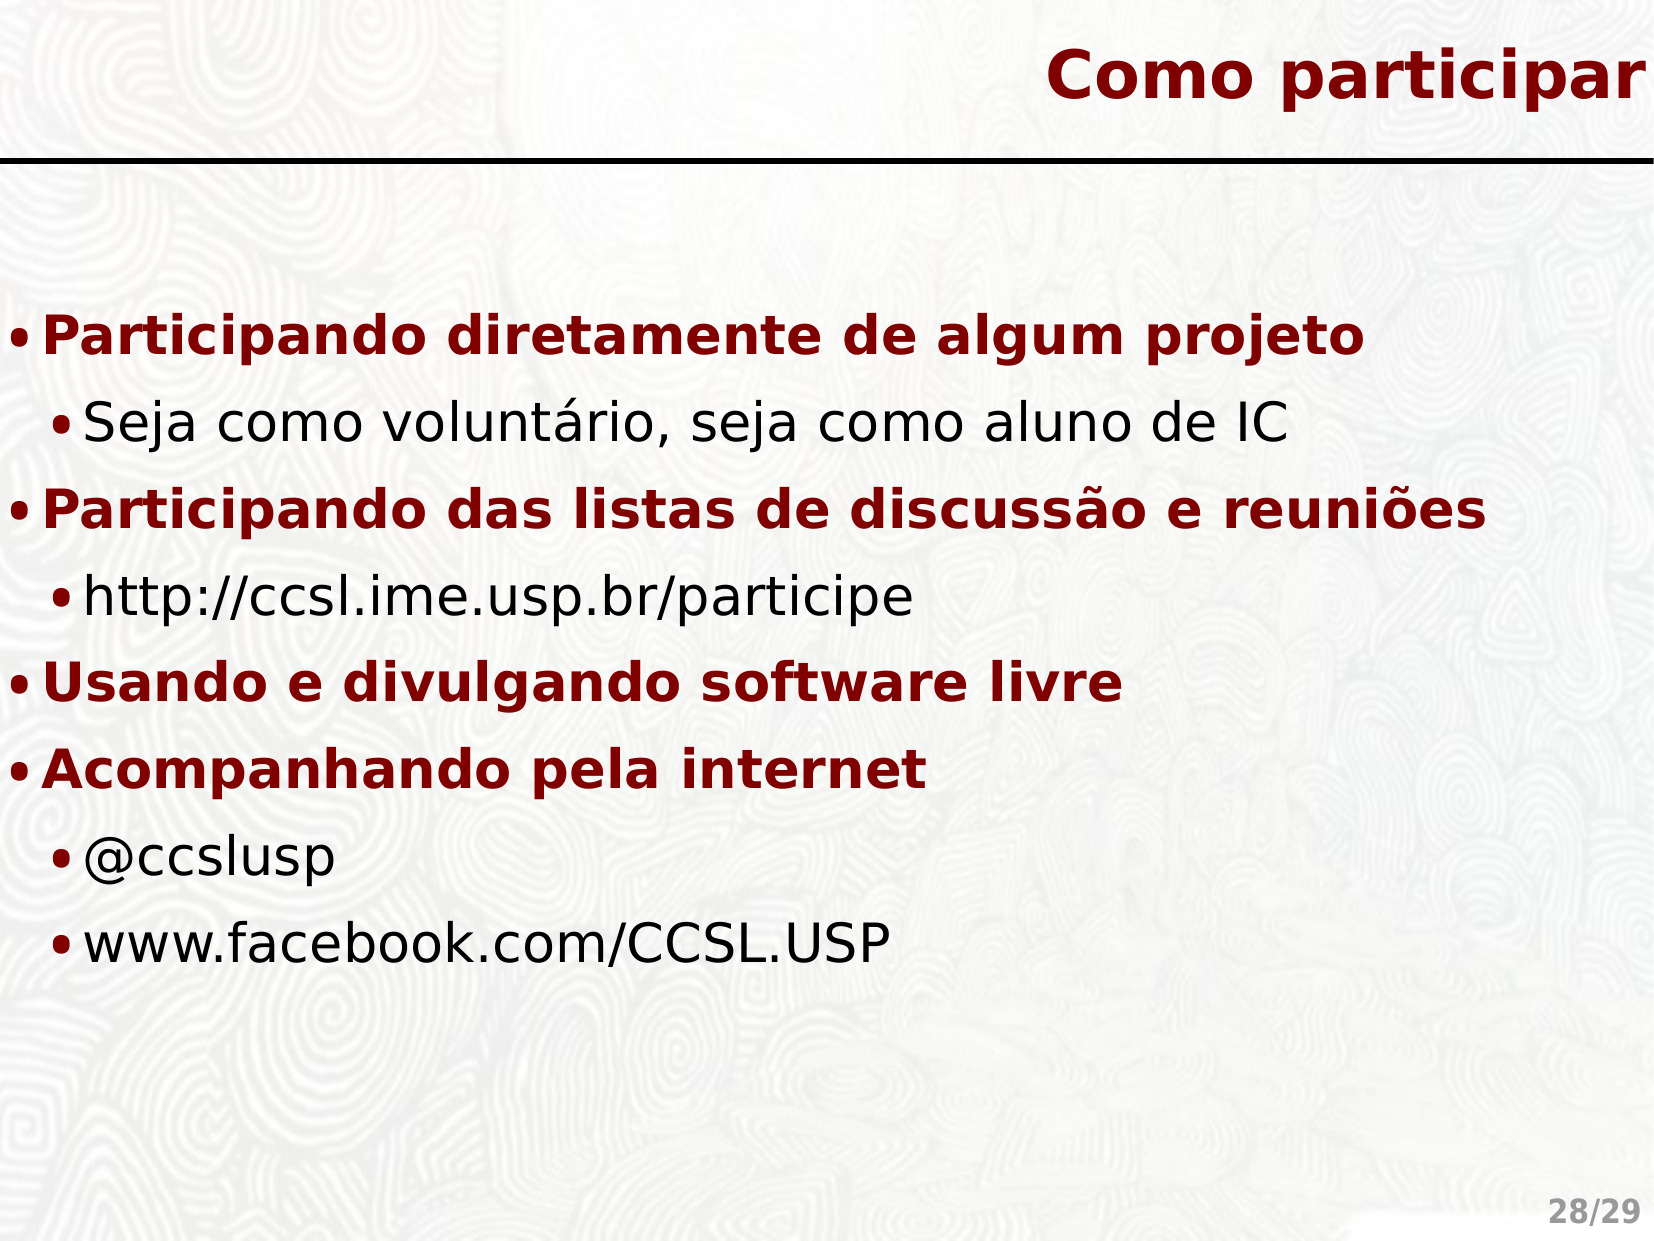

# Como participar
Participando diretamente de algum projeto
Seja como voluntário, seja como aluno de IC
Participando das listas de discussão e reuniões
http://ccsl.ime.usp.br/participe
Usando e divulgando software livre
Acompanhando pela internet
@ccslusp
www.facebook.com/CCSL.USP
28